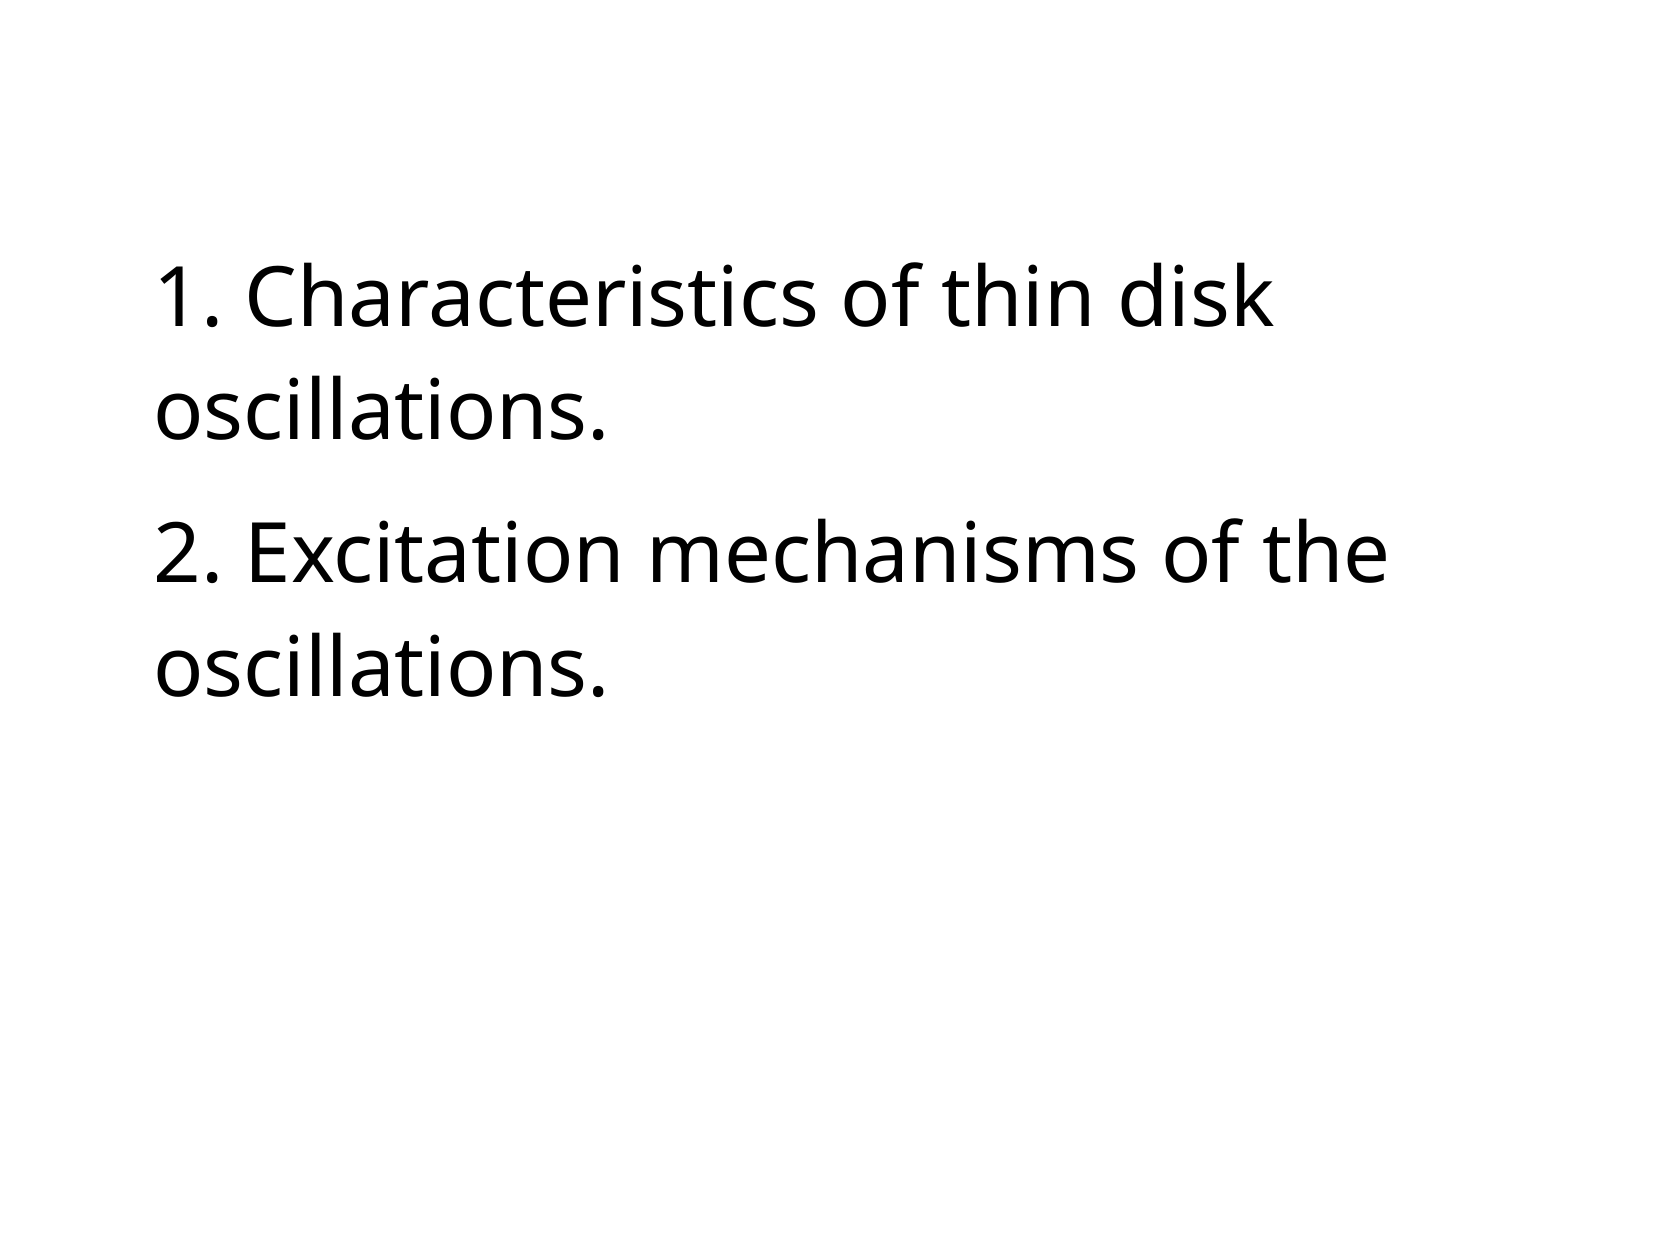

# 1. Characteristics of thin disk oscillations.
2. Excitation mechanisms of the oscillations.